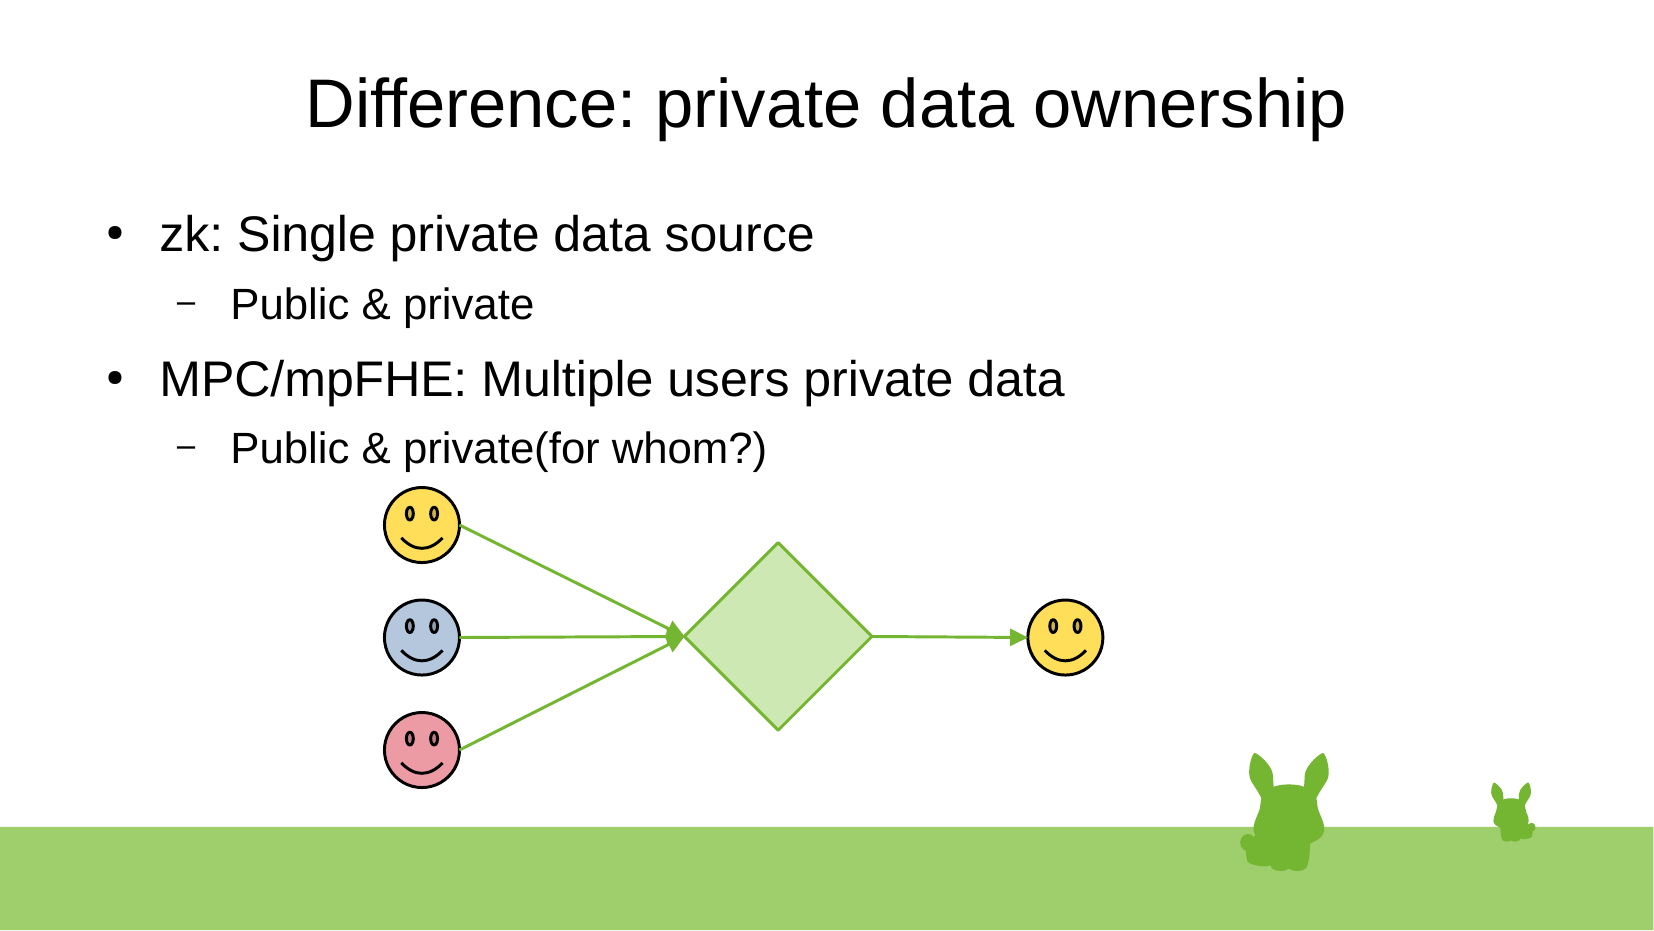

# Difference: private data ownership
zk: Single private data source
Public & private
MPC/mpFHE: Multiple users private data
Public & private(for whom?)